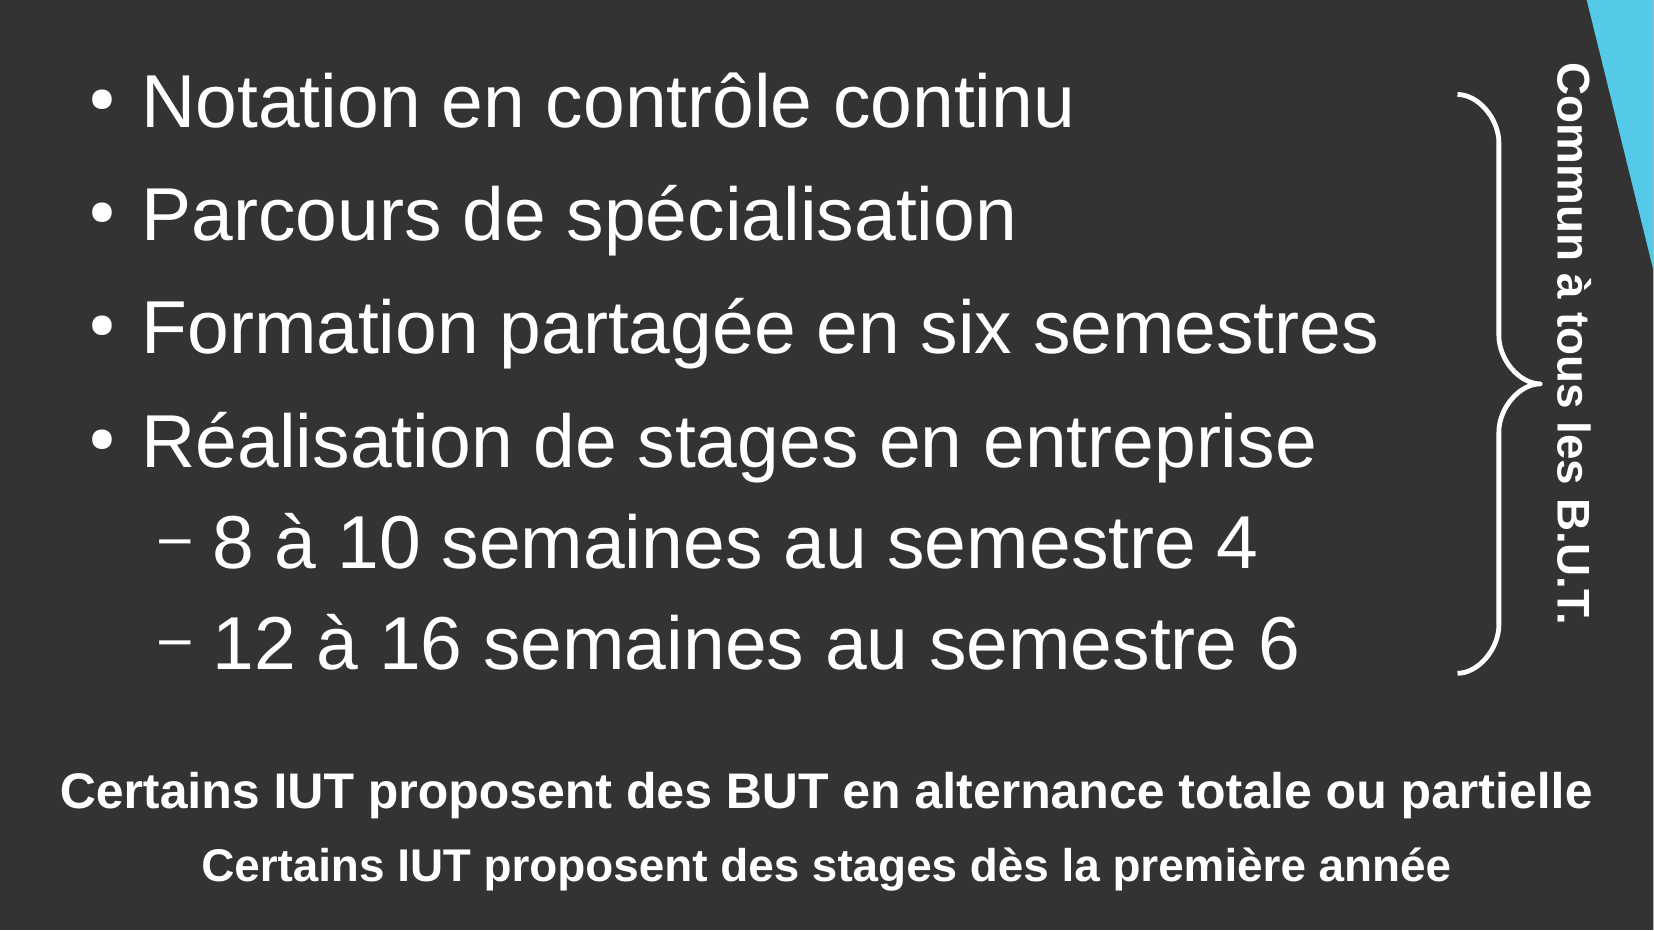

# Notation en contrôle continu
Parcours de spécialisation
Formation partagée en six semestres
Réalisation de stages en entreprise
8 à 10 semaines au semestre 4
12 à 16 semaines au semestre 6
Commun à tous les B.U.T.
Certains IUT proposent des BUT en alternance totale ou partielle
Certains IUT proposent des stages dès la première année